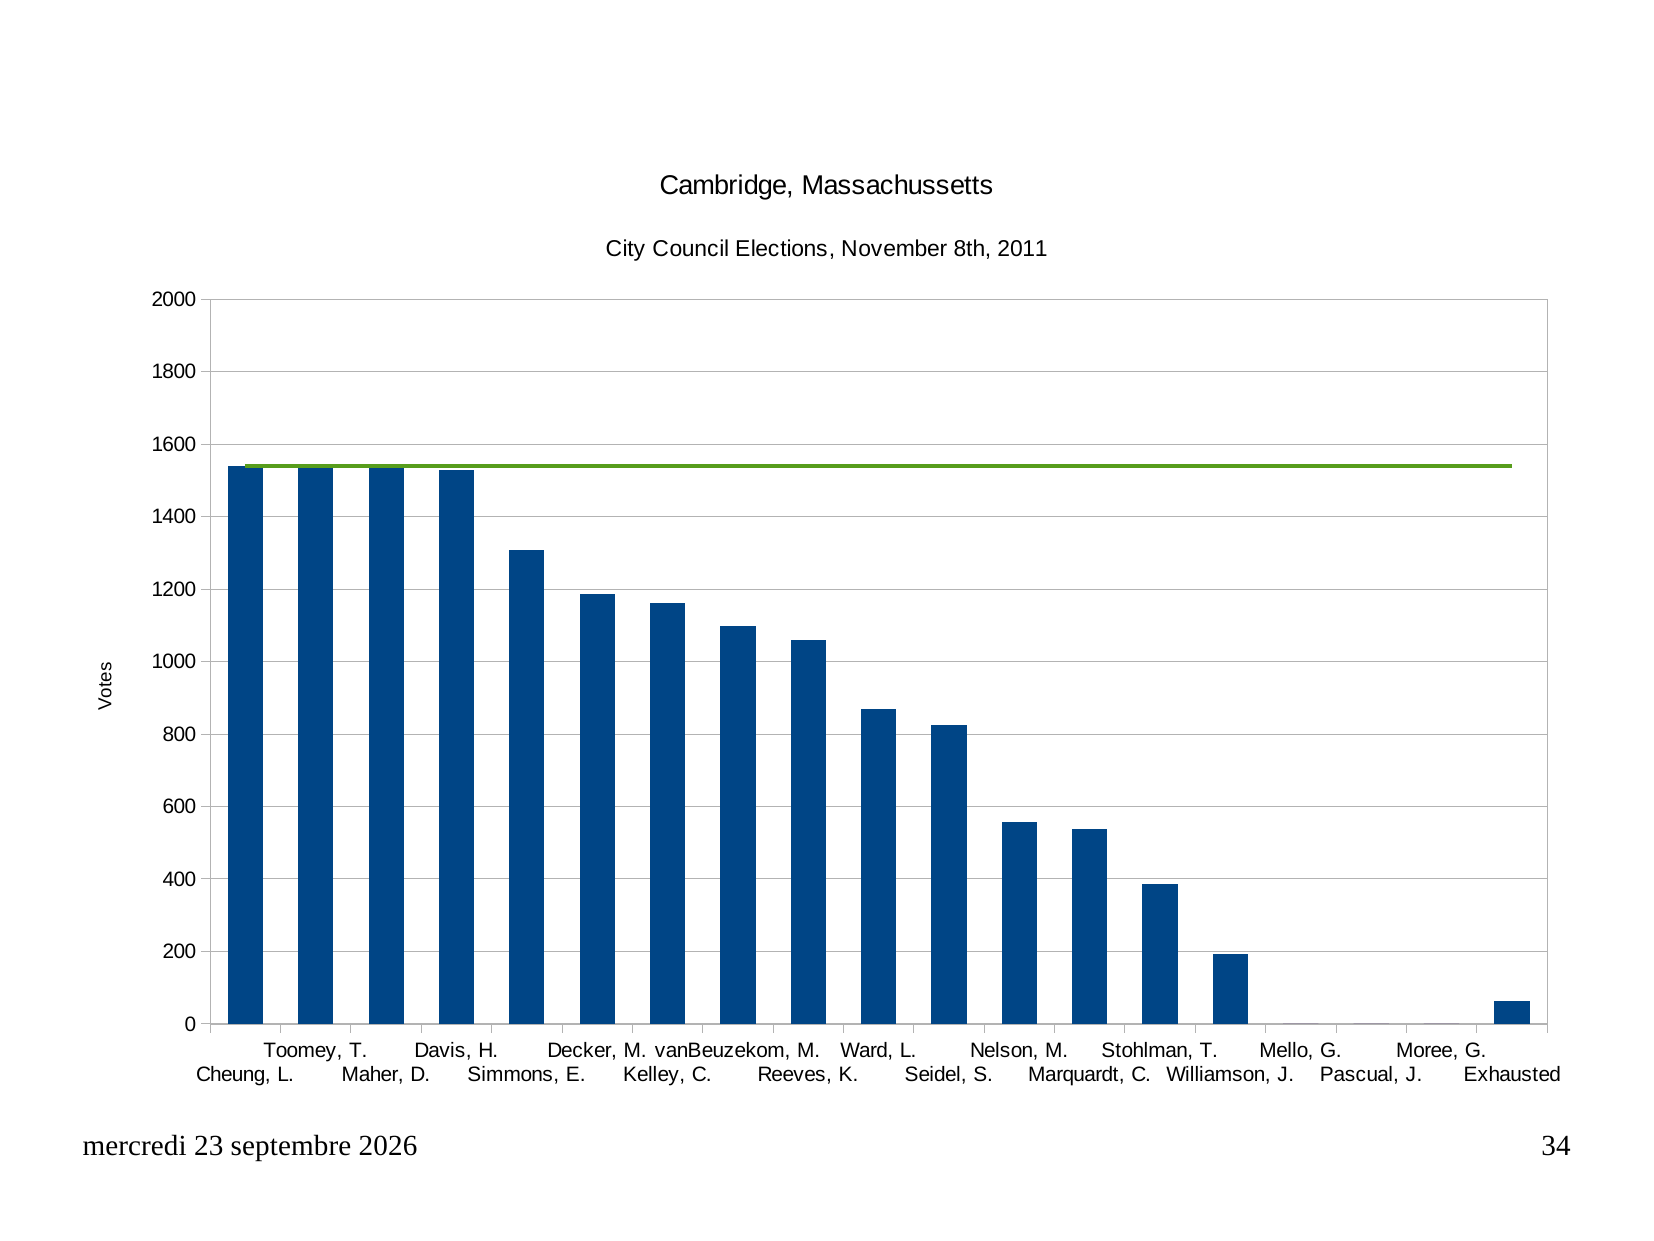

### Chart: Cambridge, Massachussetts
City Council Elections, November 8th, 2011
| Category | Blue | Rouge | Blue ciel | Ligne |
|---|---|---|---|---|
| Cheung, L. | 1540.0 | 0.0 | 0.0 | 1540.0 |
| Toomey, T. | 1540.0 | 0.0 | 0.0 | 1540.0 |
| Maher, D. | 1540.0 | 0.0 | 0.0 | 1540.0 |
| Davis, H. | 1528.0 | 0.0 | 0.0 | 1540.0 |
| Simmons, E. | 1309.0 | 0.0 | 0.0 | 1540.0 |
| Decker, M. | 1187.0 | 0.0 | 0.0 | 1540.0 |
| Kelley, C. | 1162.0 | 0.0 | 0.0 | 1540.0 |
| vanBeuzekom, M. | 1099.0 | 0.0 | 0.0 | 1540.0 |
| Reeves, K. | 1060.0 | 0.0 | 0.0 | 1540.0 |
| Ward, L. | 868.0 | 0.0 | 0.0 | 1540.0 |
| Seidel, S. | 825.0 | 0.0 | 0.0 | 1540.0 |
| Nelson, M. | 557.0 | 0.0 | 0.0 | 1540.0 |
| Marquardt, C. | 539.0 | 0.0 | 0.0 | 1540.0 |
| Stohlman, T. | 385.0 | 0.0 | 0.0 | 1540.0 |
| Williamson, J. | 192.0 | 0.0 | 0.0 | 1540.0 |
| Mello, G. | 0.0 | 0.0 | 0.0 | 1540.0 |
| Pascual, J. | 0.0 | 0.0 | 0.0 | 1540.0 |
| Moree, G. | 0.0 | 0.0 | 0.0 | 1540.0 |
| Exhausted | 62.0 | 0.0 | 0.0 | 1540.0 |
34